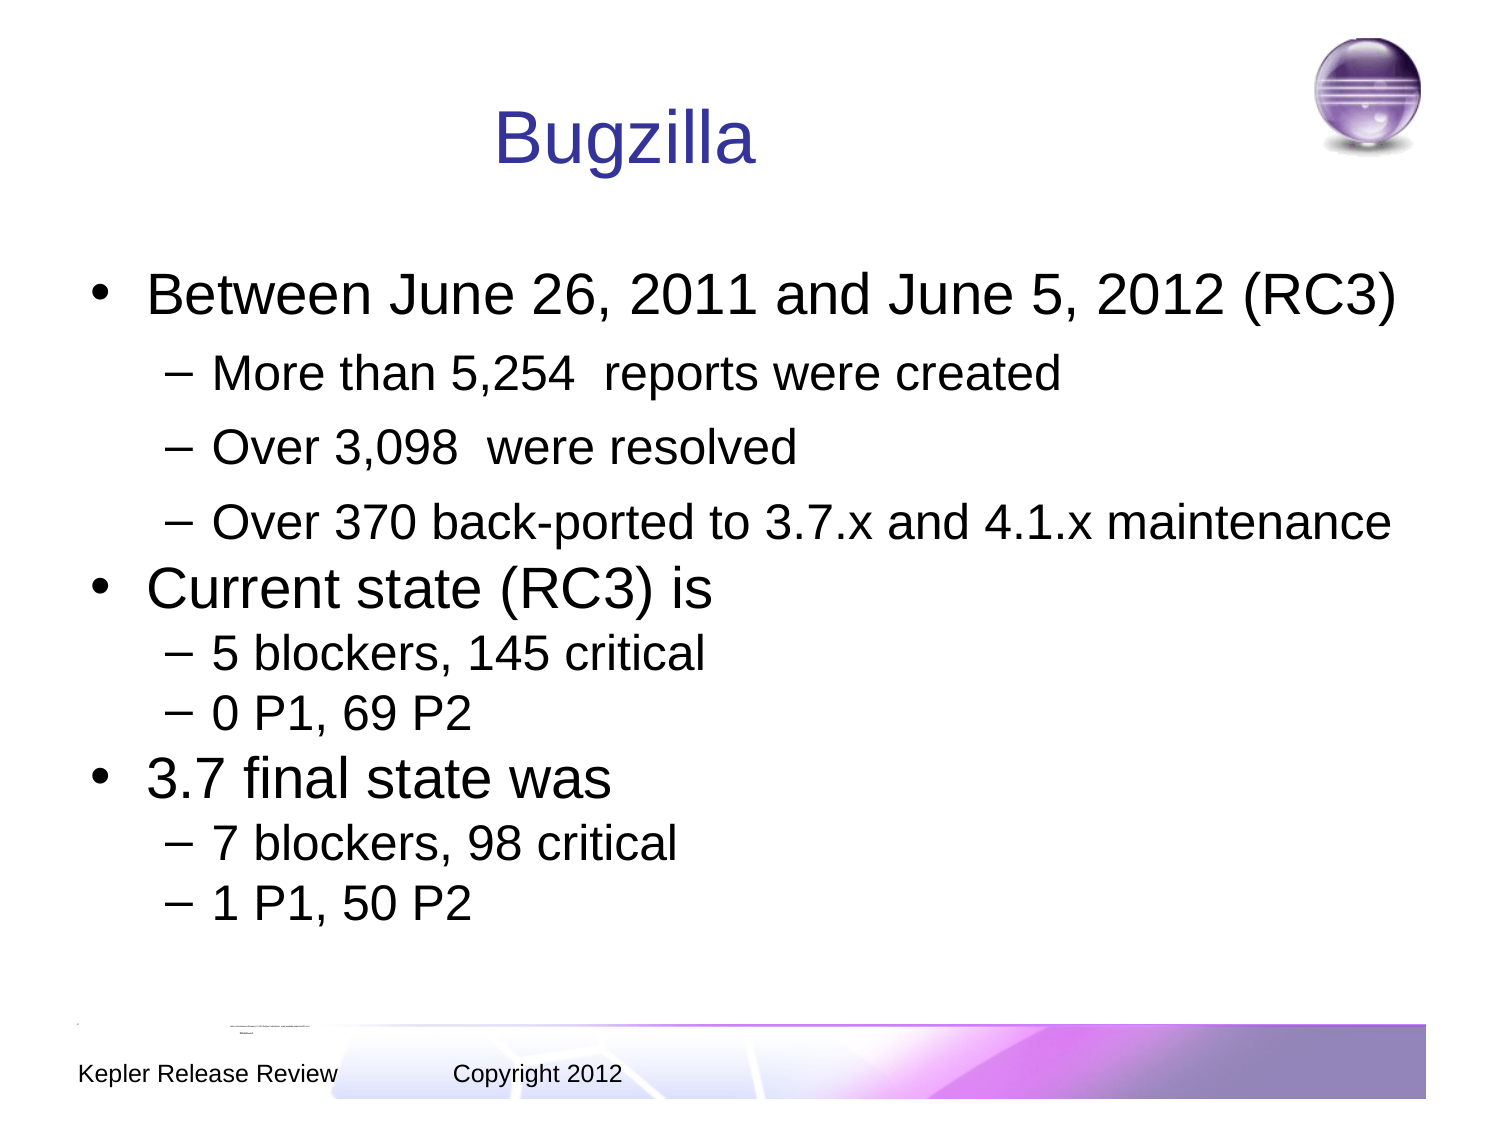

# Bugzilla
Between June 26, 2011 and June 5, 2012 (RC3)
More than 5,254 reports were created
Over 3,098 were resolved
Over 370 back-ported to 3.7.x and 4.1.x maintenance
Current state (RC3) is
5 blockers, 145 critical
0 P1, 69 P2
3.7 final state was
7 blockers, 98 critical
1 P1, 50 P2
17
Copyright 2012